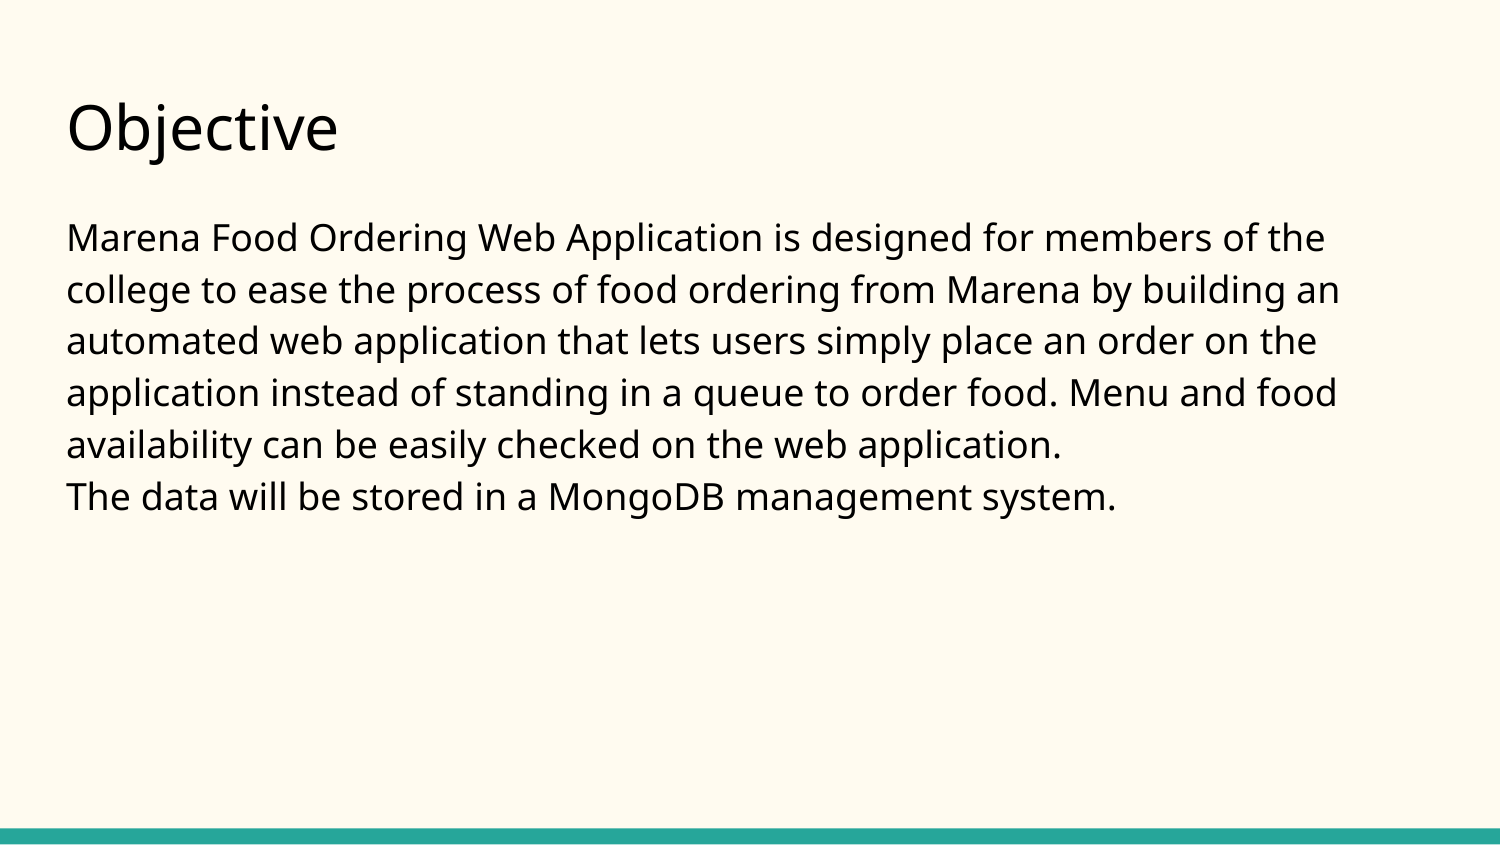

# Objective
Marena Food Ordering Web Application is designed for members of the college to ease the process of food ordering from Marena by building an automated web application that lets users simply place an order on the application instead of standing in a queue to order food. Menu and food availability can be easily checked on the web application.
The data will be stored in a MongoDB management system.